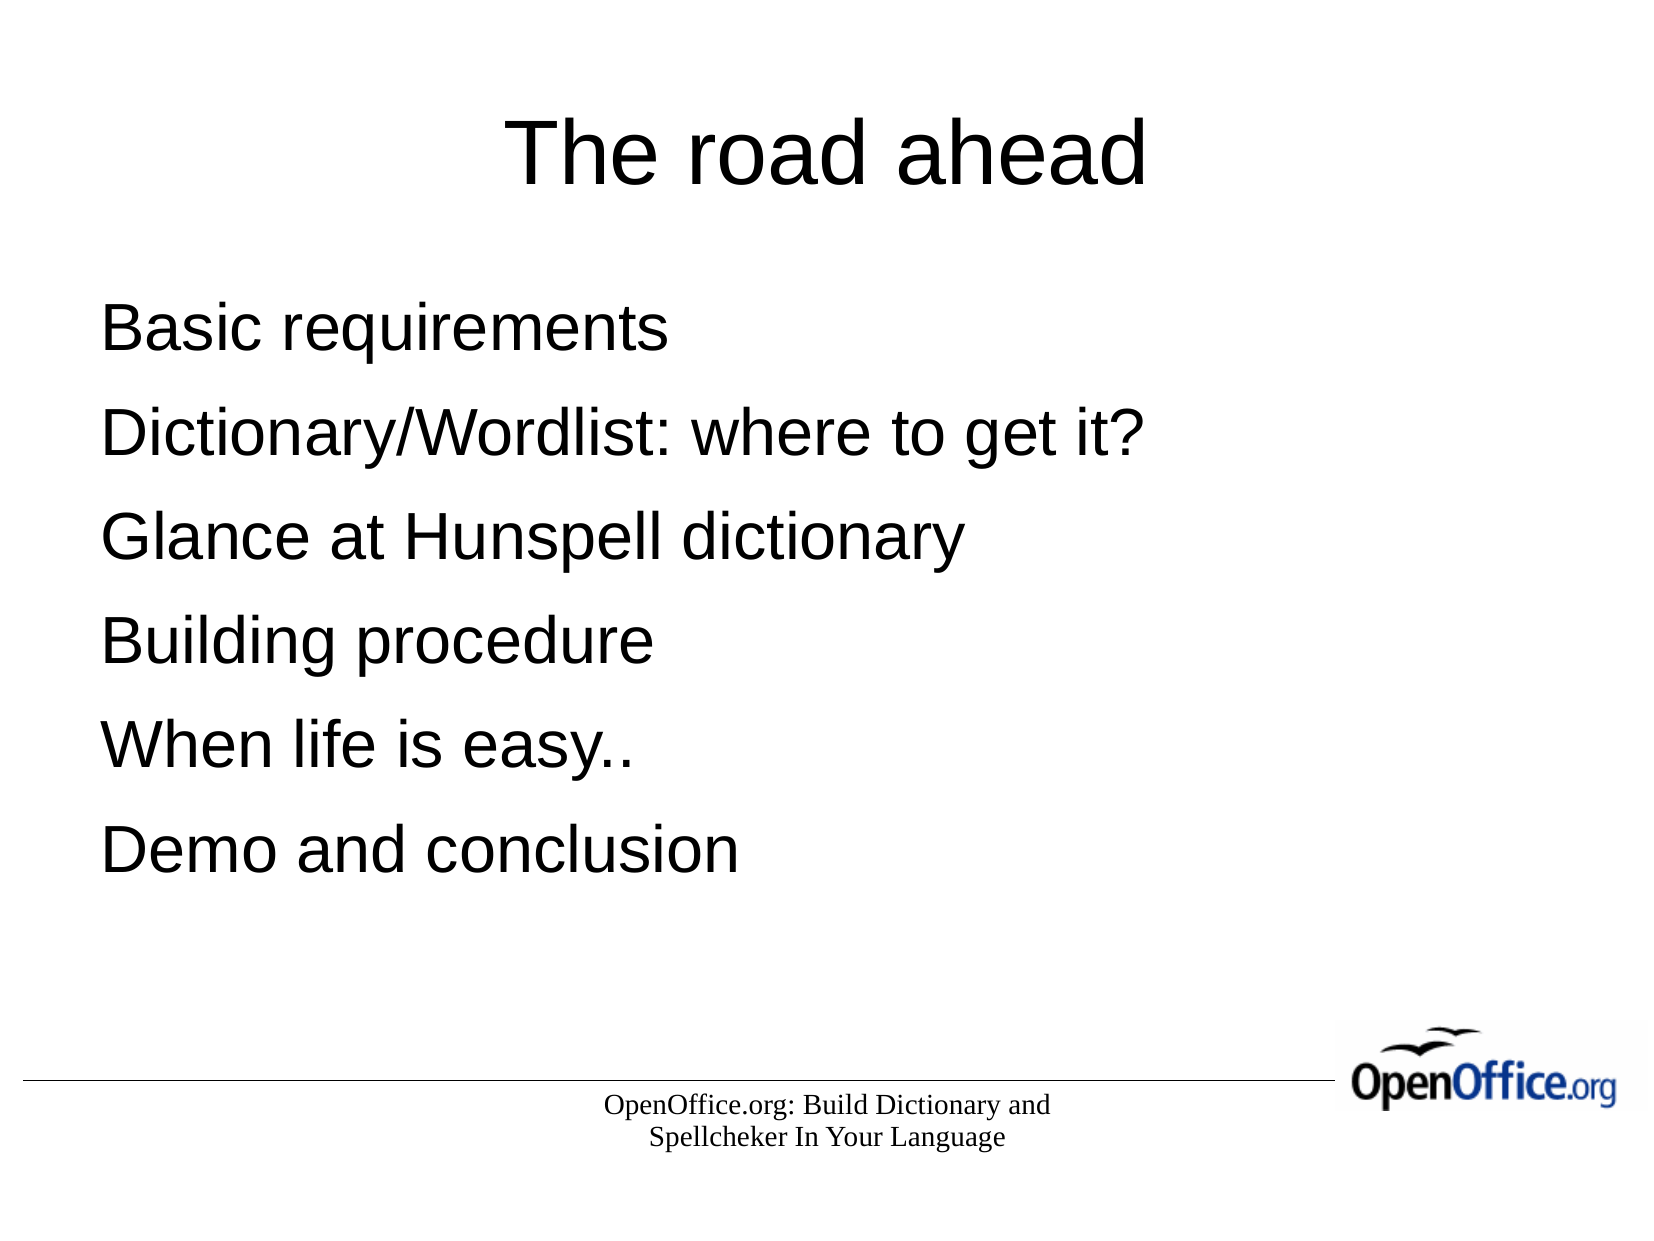

# The road ahead
Basic requirements
Dictionary/Wordlist: where to get it?
Glance at Hunspell dictionary
Building procedure
When life is easy..
Demo and conclusion